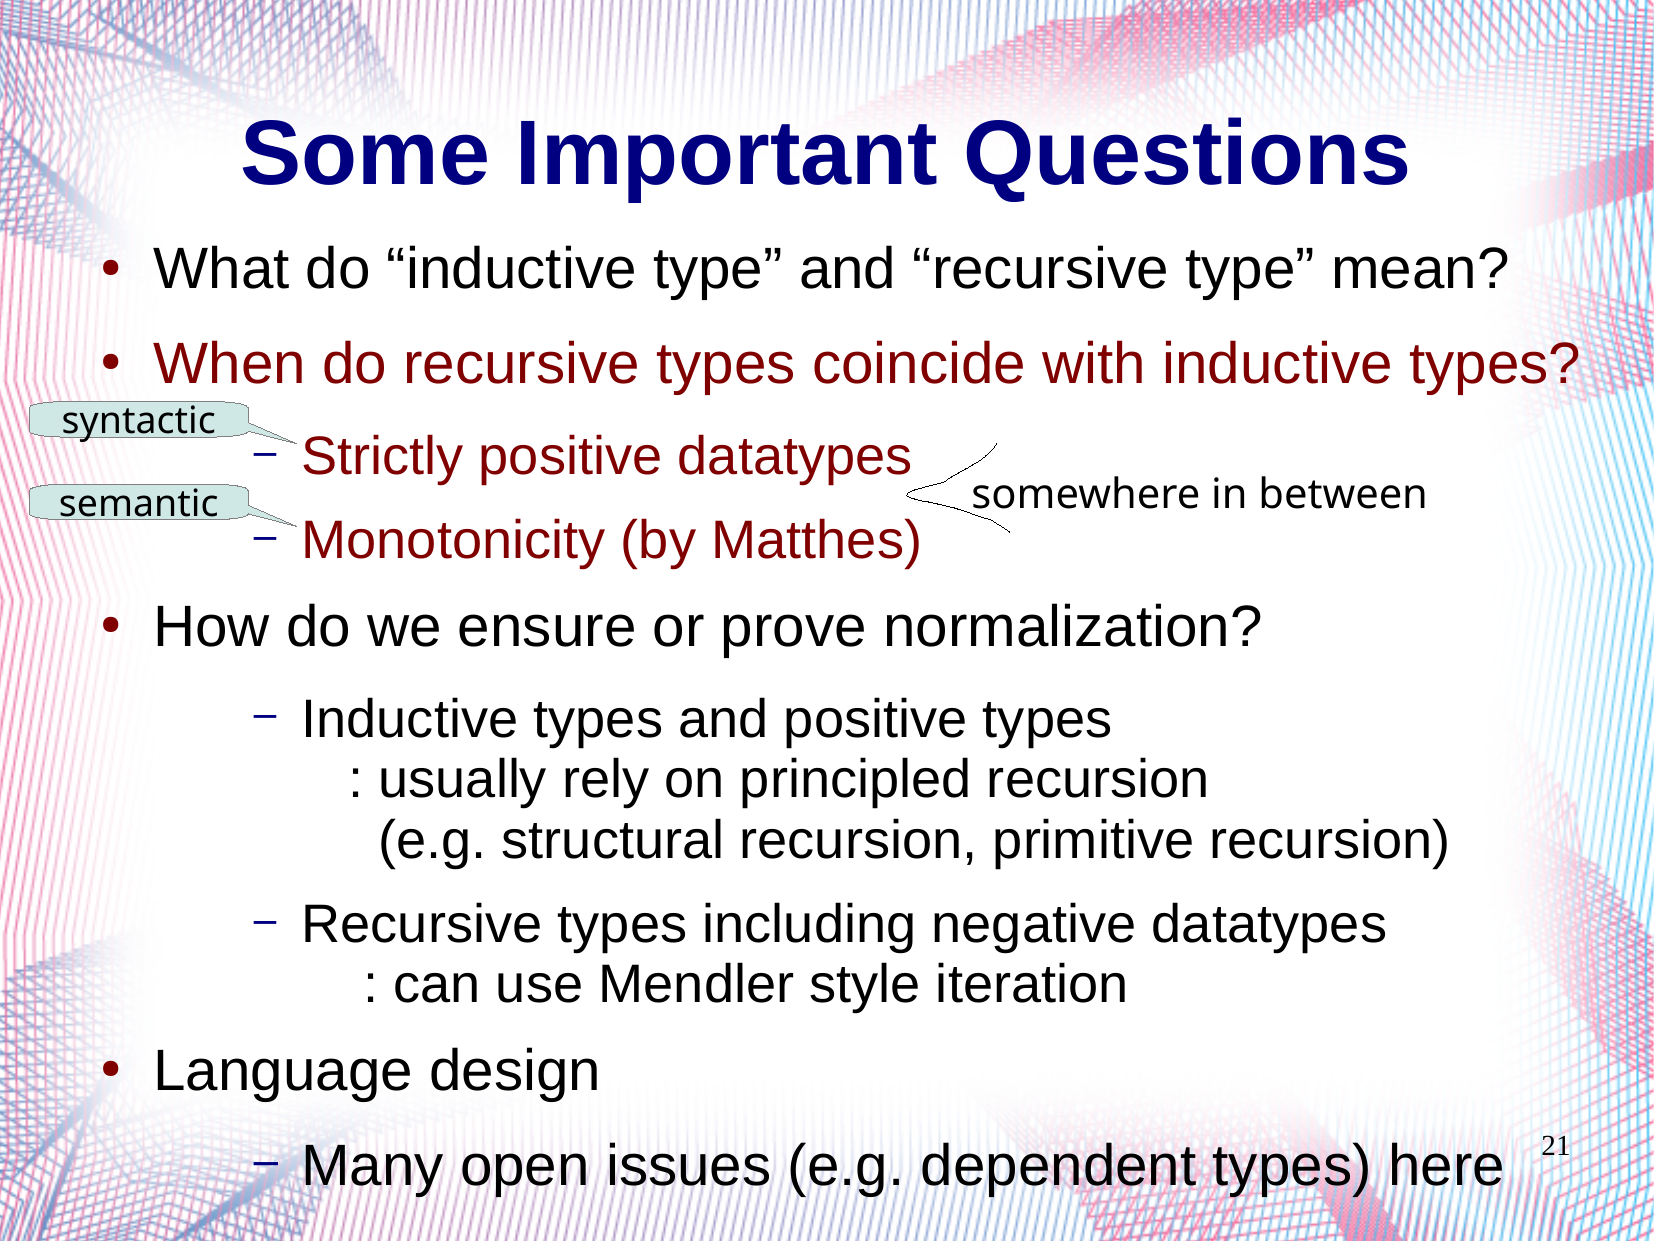

# Some Important Questions
What do “inductive type” and “recursive type” mean?
When do recursive types coincide with inductive types?
Strictly positive datatypes
Monotonicity (by Matthes)
How do we ensure or prove normalization?
Inductive types and positive types
: usually rely on principled recursion
 (e.g. structural recursion, primitive recursion)
Recursive types including negative datatypes
 : can use Mendler style iteration
Language design
Many open issues (e.g. dependent types) here
syntactic
somewhere in between
semantic
21